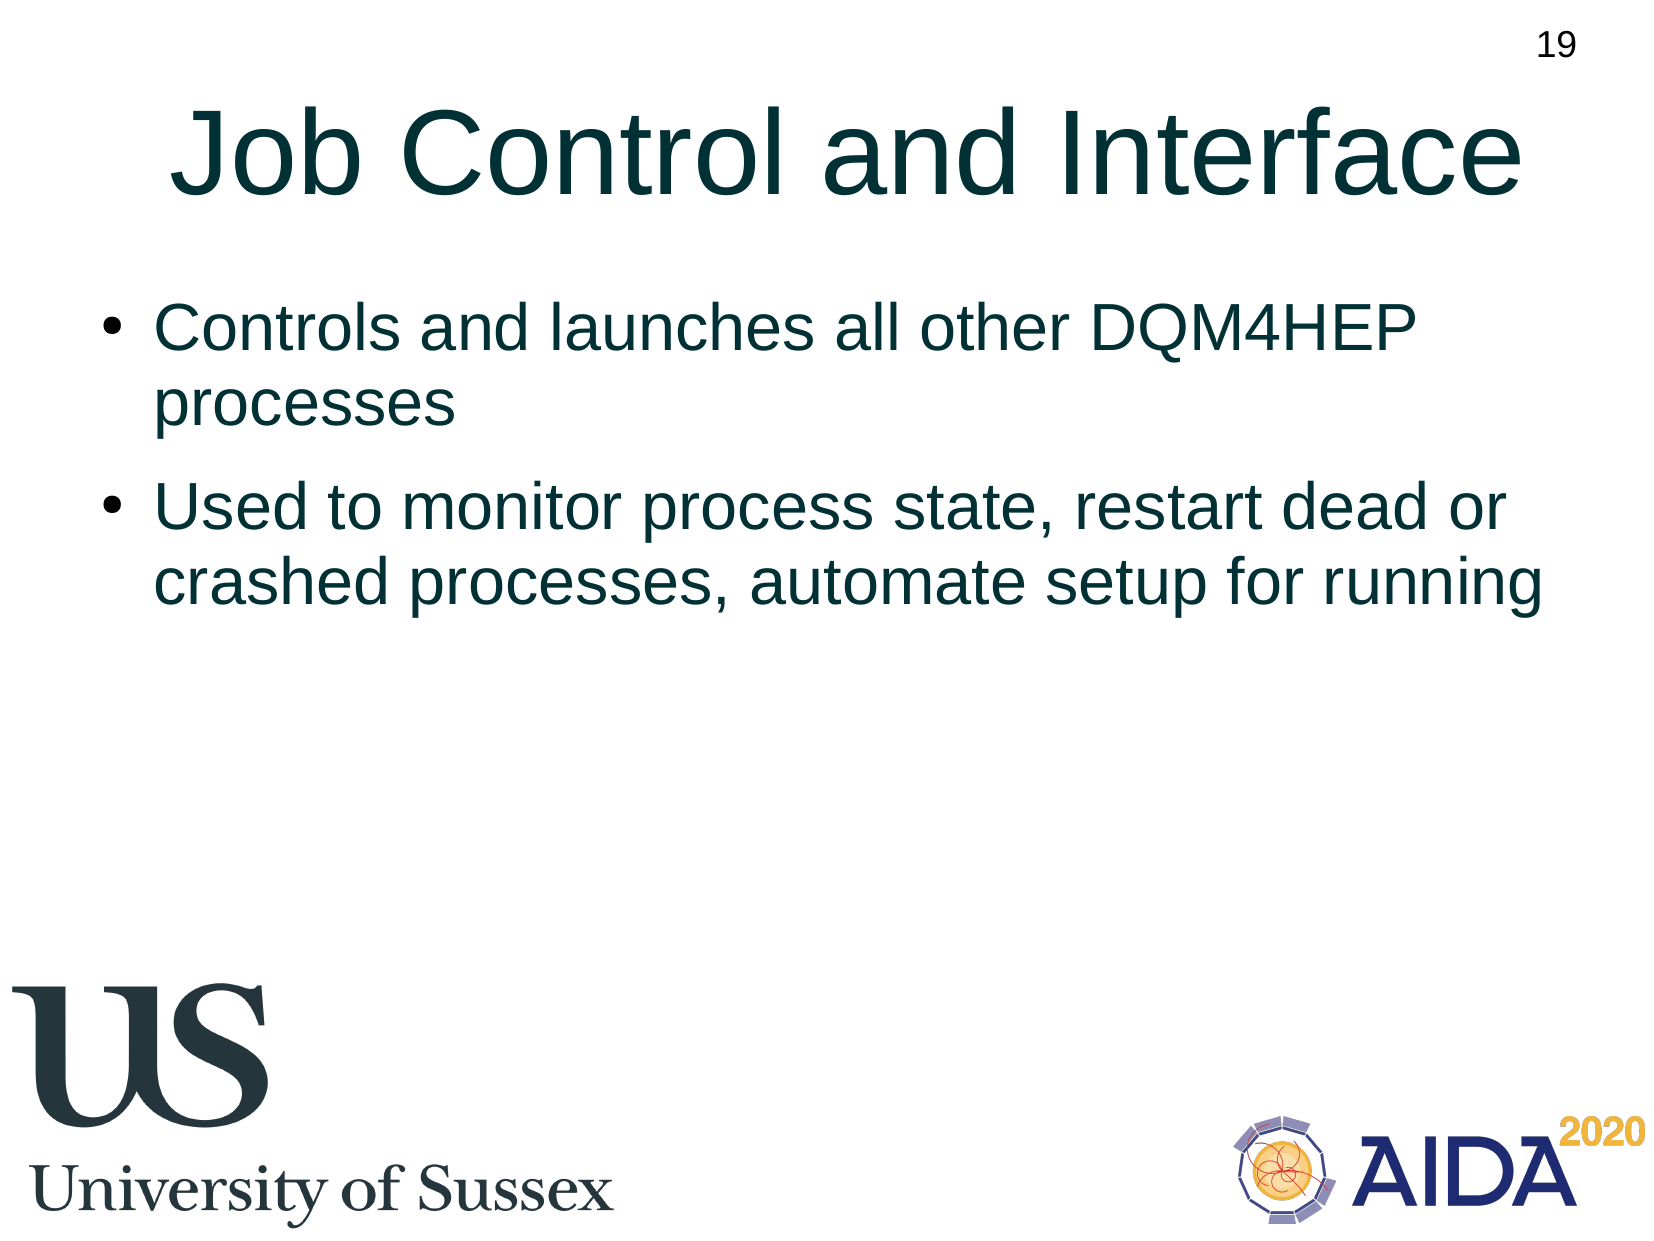

# Job Control and Interface
Controls and launches all other DQM4HEP processes
Used to monitor process state, restart dead or crashed processes, automate setup for running